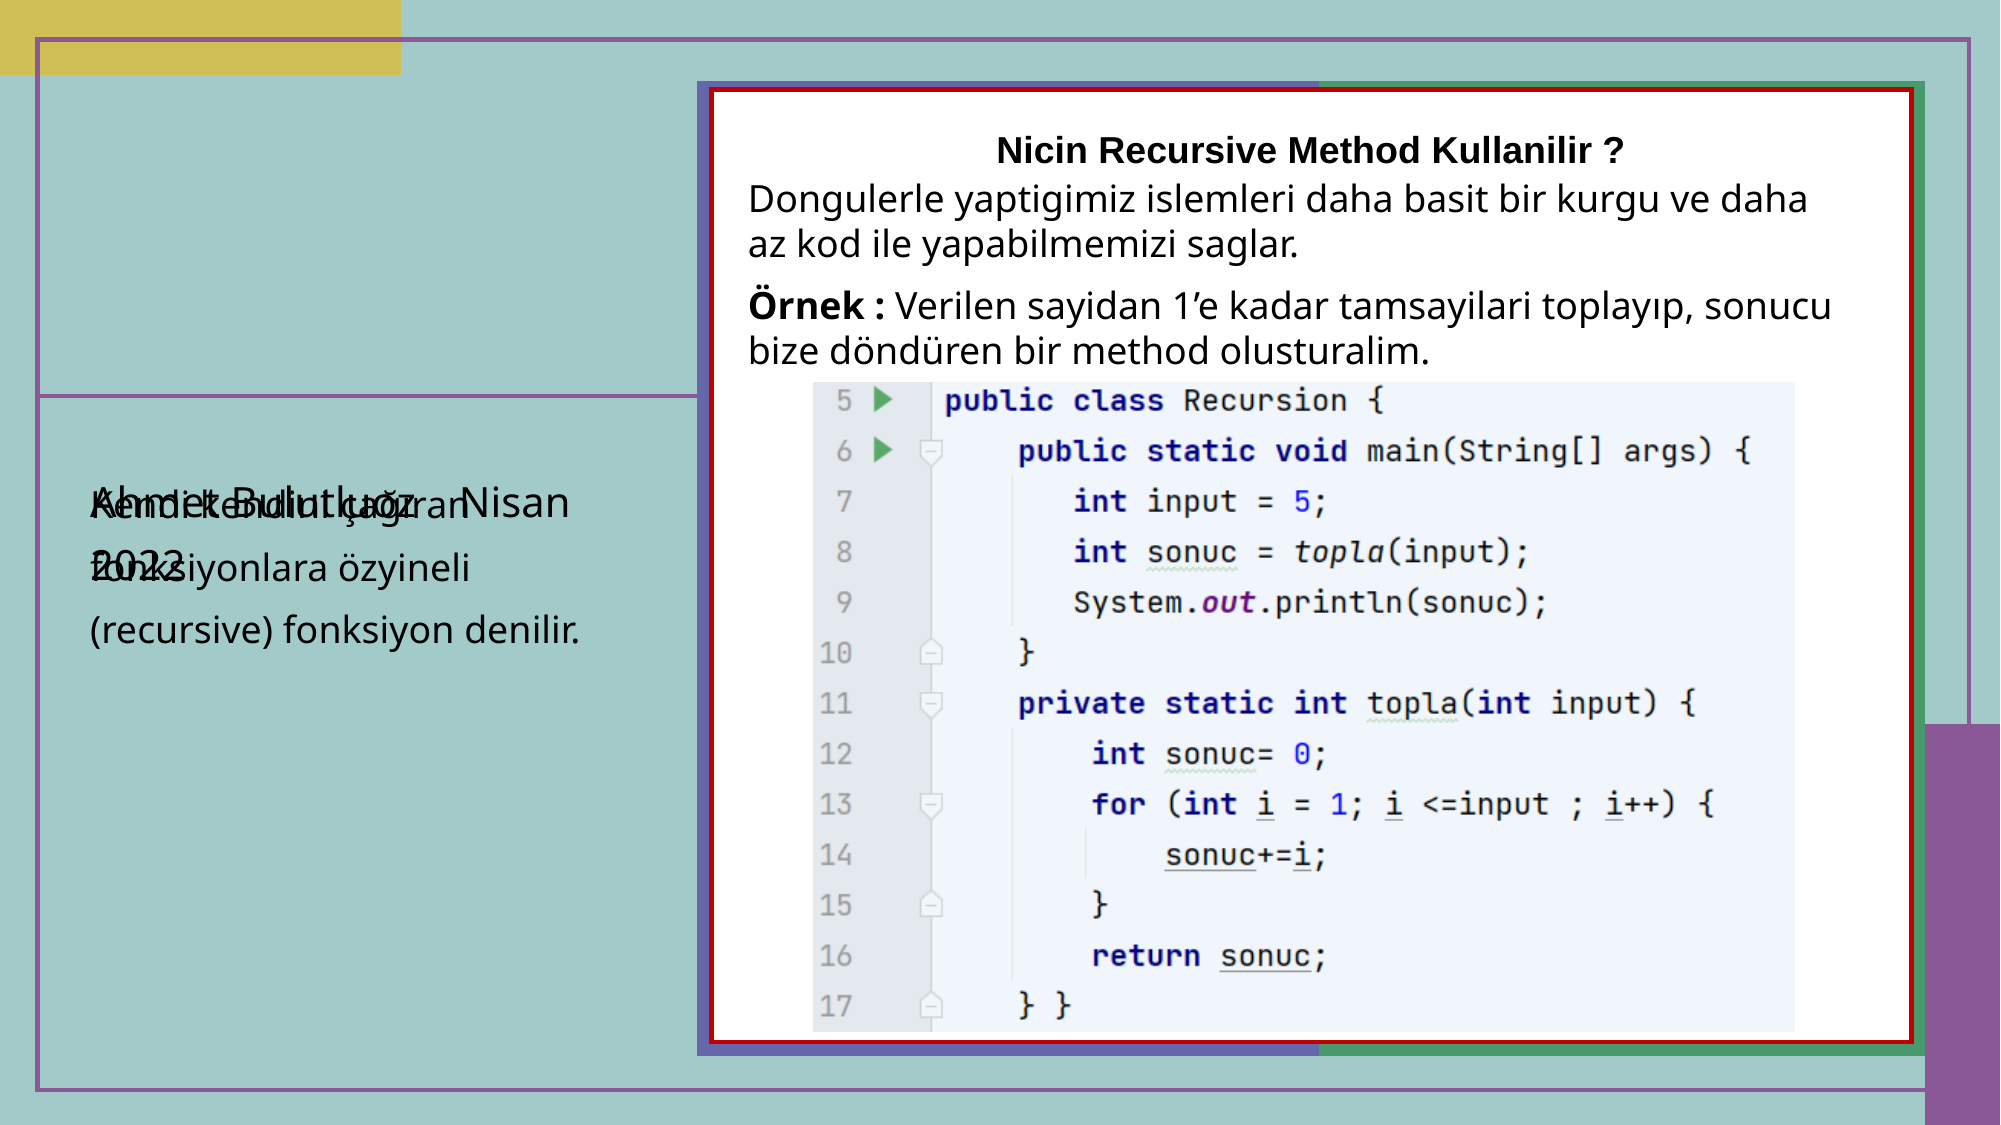

Nicin Recursive Method Kullanilir ?
# RECURSIVE (OZYINELEMELI) METHOD
Dongulerle yaptigimiz islemleri daha basit bir kurgu ve daha az kod ile yapabilmemizi saglar.
Örnek : Verilen sayidan 1’e kadar tamsayilari toplayıp, sonucu bize döndüren bir method olusturalim.
Kendi kendini çağıran fonksiyonlara özyineli (recursive) fonksiyon denilir.
Ahmet Bulutluoz Nisan 2022